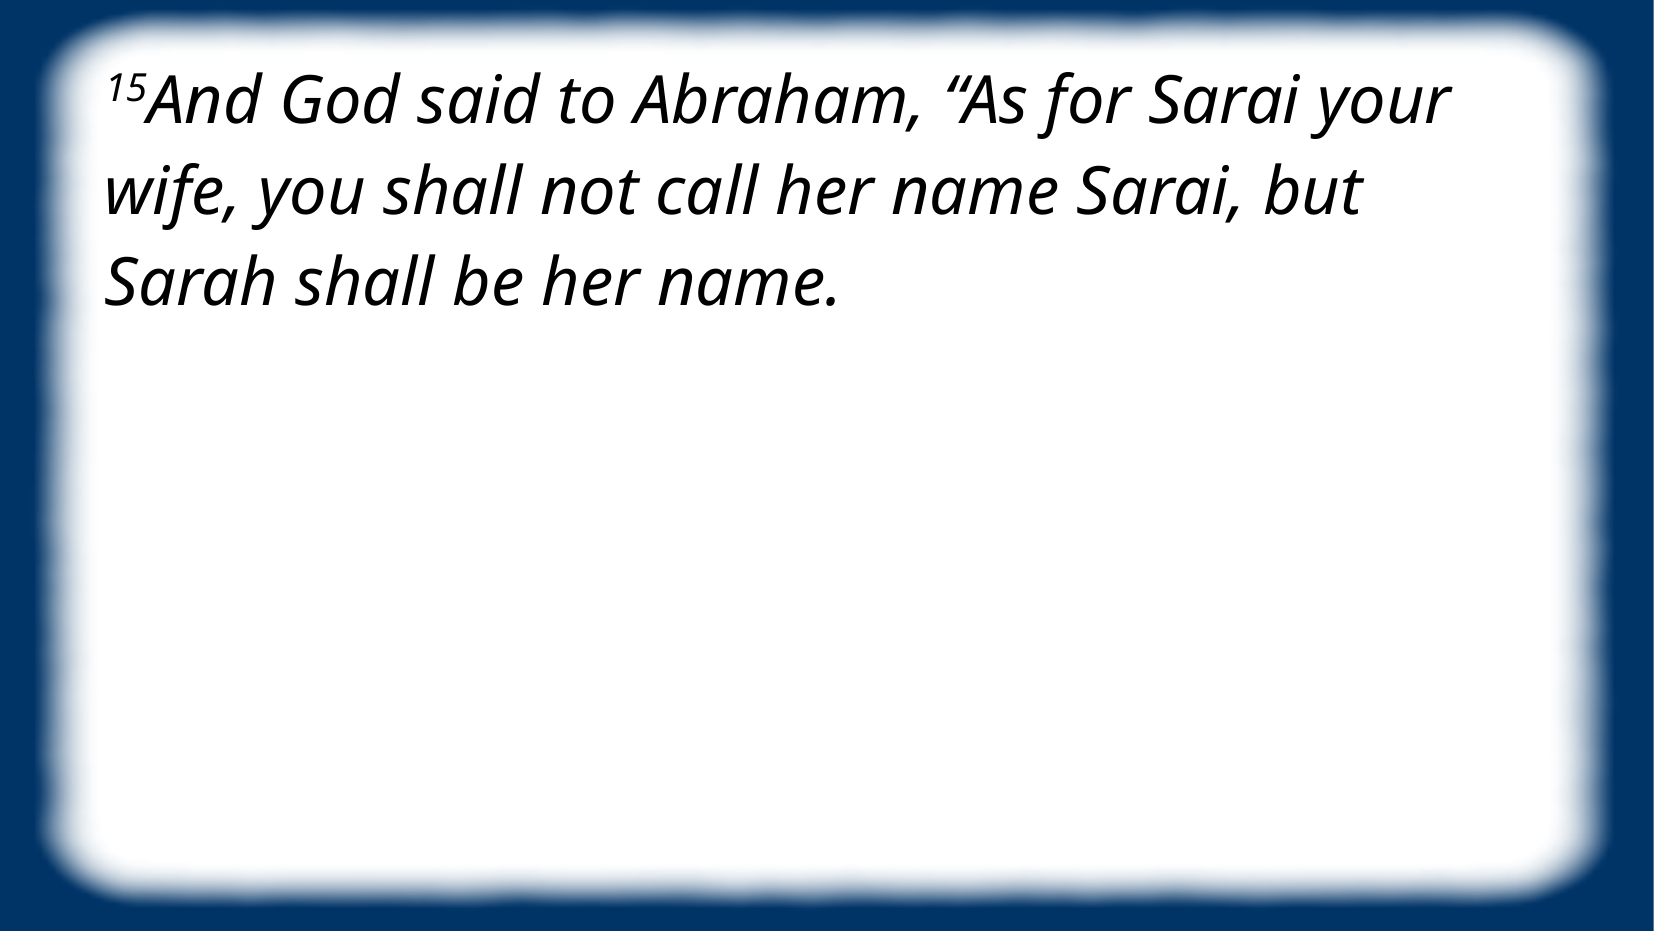

15And God said to Abraham, “As for Sarai your wife, you shall not call her name Sarai, but Sarah shall be her name.